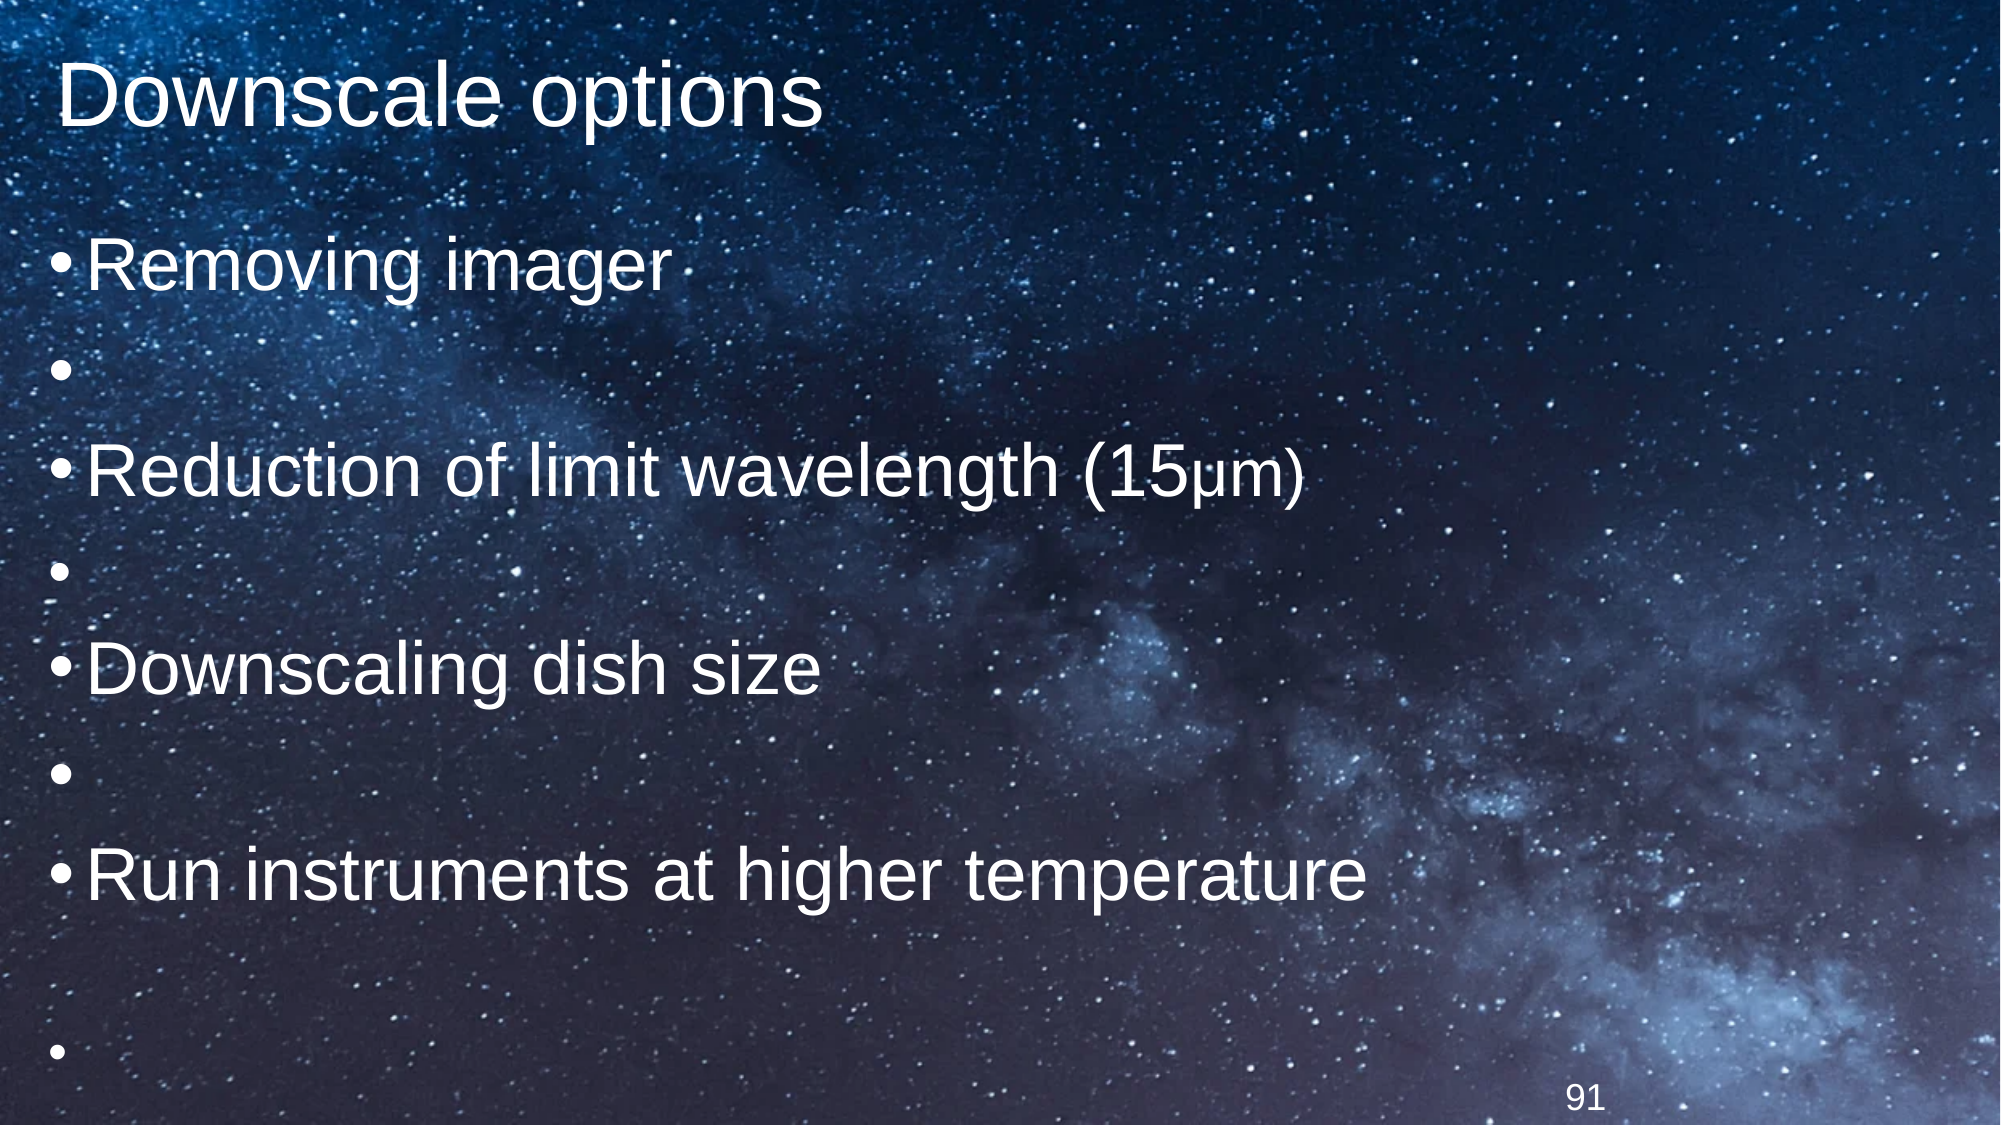

# Downscale options
Removing imager
Reduction of limit wavelength (15μm)
Downscaling dish size
Run instruments at higher temperature